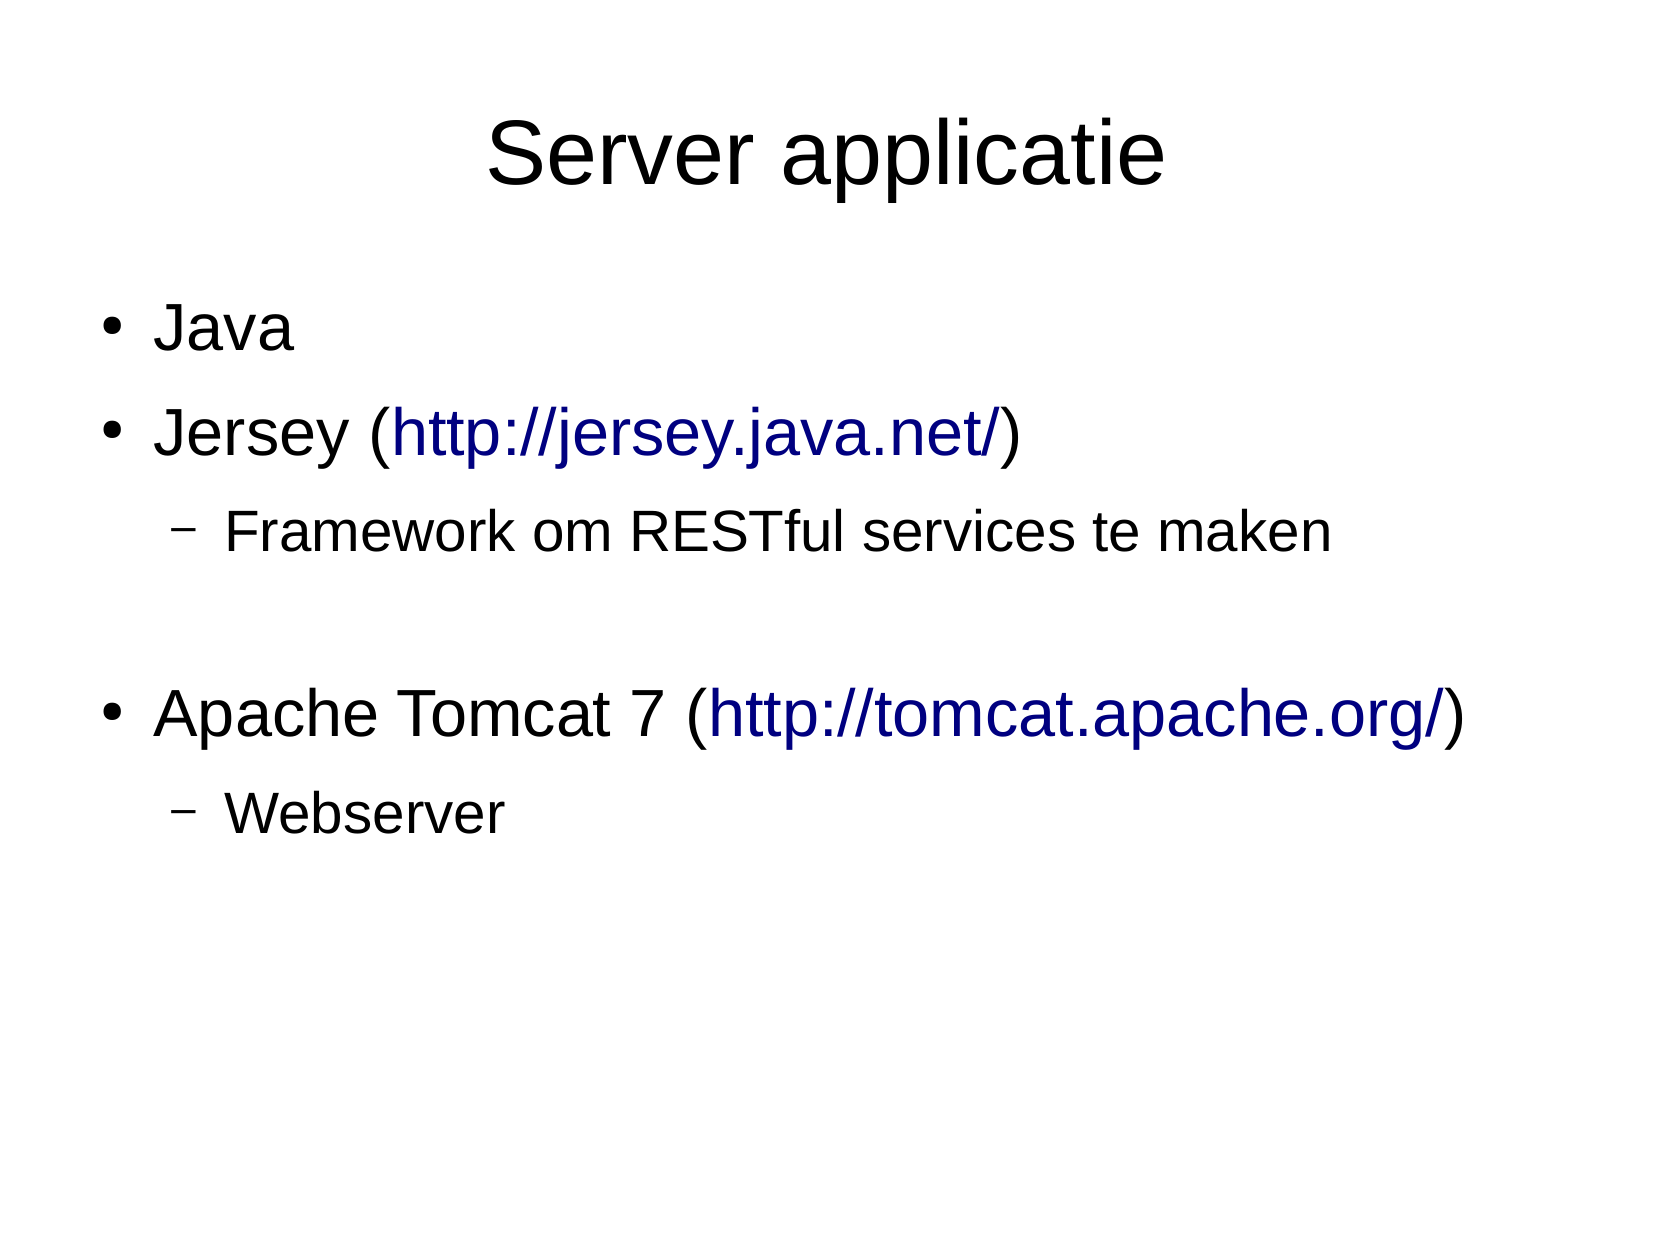

# Server applicatie
Java
Jersey (http://jersey.java.net/)
Framework om RESTful services te maken
Apache Tomcat 7 (http://tomcat.apache.org/)
Webserver